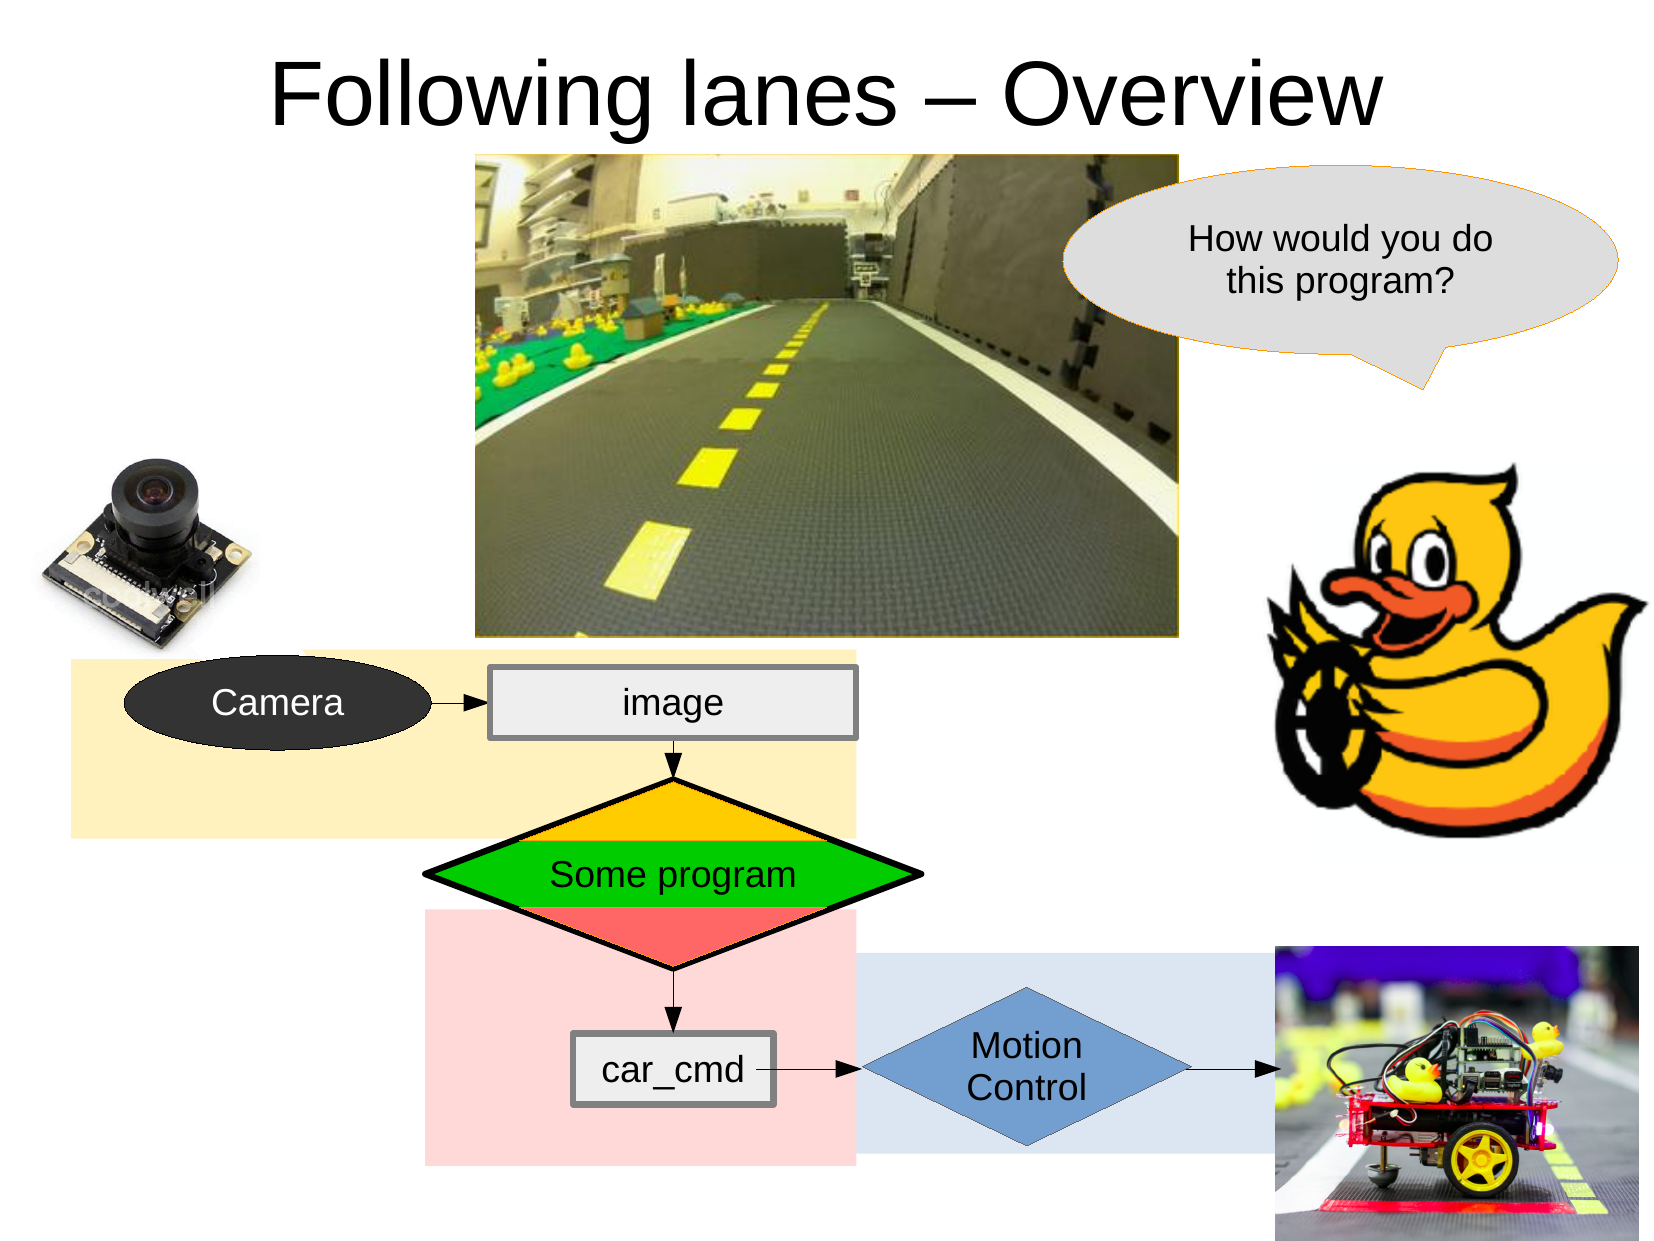

# Following lanes – Overview
How would you do
this program?
Camera
image
Some program
Motion
Control
car_cmd